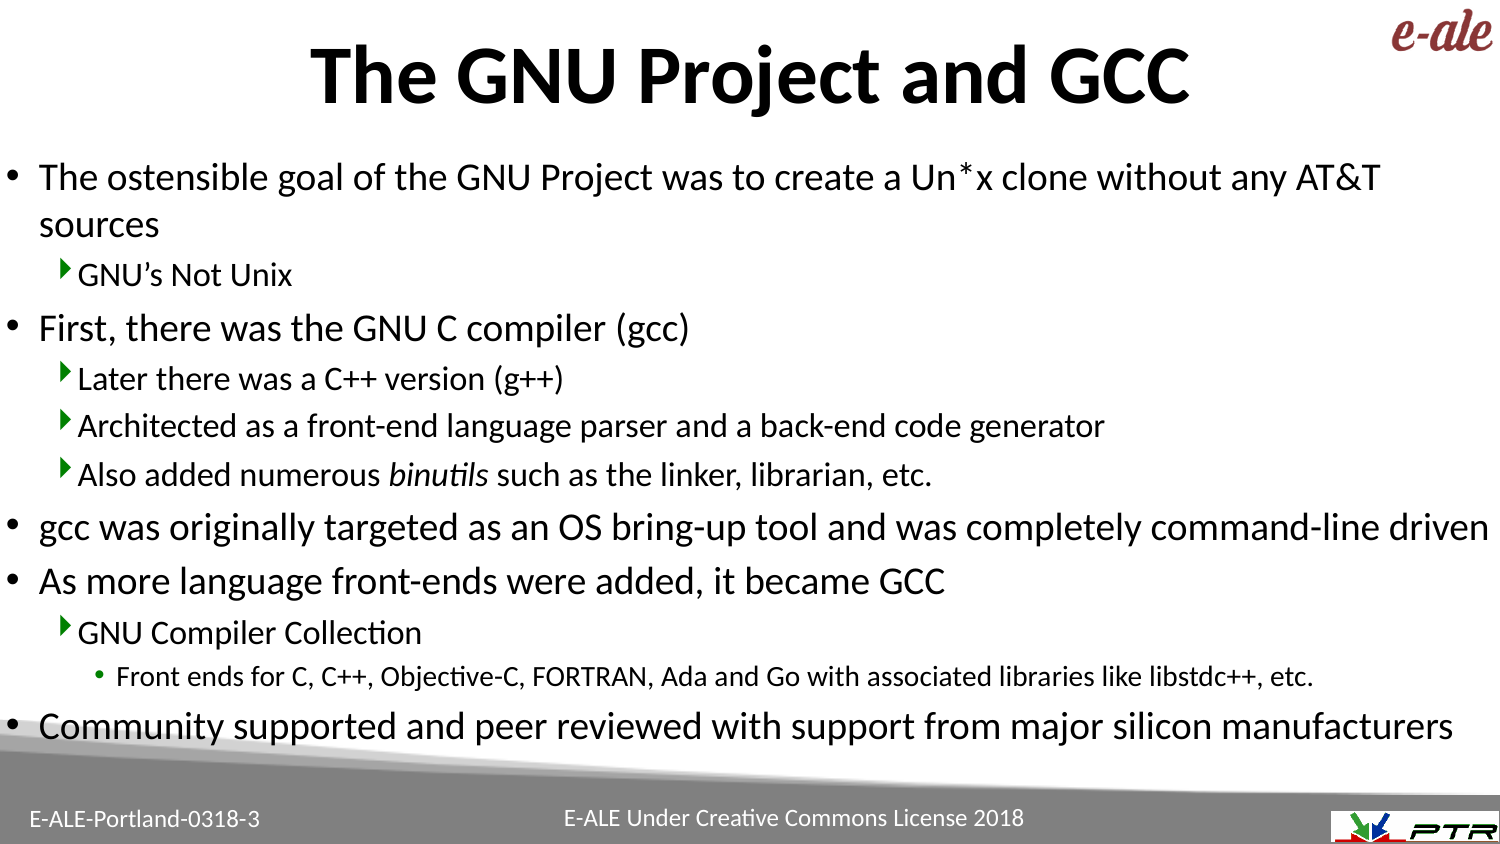

# The GNU Project and GCC
The ostensible goal of the GNU Project was to create a Un*x clone without any AT&T sources
GNU’s Not Unix
First, there was the GNU C compiler (gcc)
Later there was a C++ version (g++)
Architected as a front-end language parser and a back-end code generator
Also added numerous binutils such as the linker, librarian, etc.
gcc was originally targeted as an OS bring-up tool and was completely command-line driven
As more language front-ends were added, it became GCC
GNU Compiler Collection
Front ends for C, C++, Objective-C, FORTRAN, Ada and Go with associated libraries like libstdc++, etc.
Community supported and peer reviewed with support from major silicon manufacturers
E-ALE-Portland-0318-